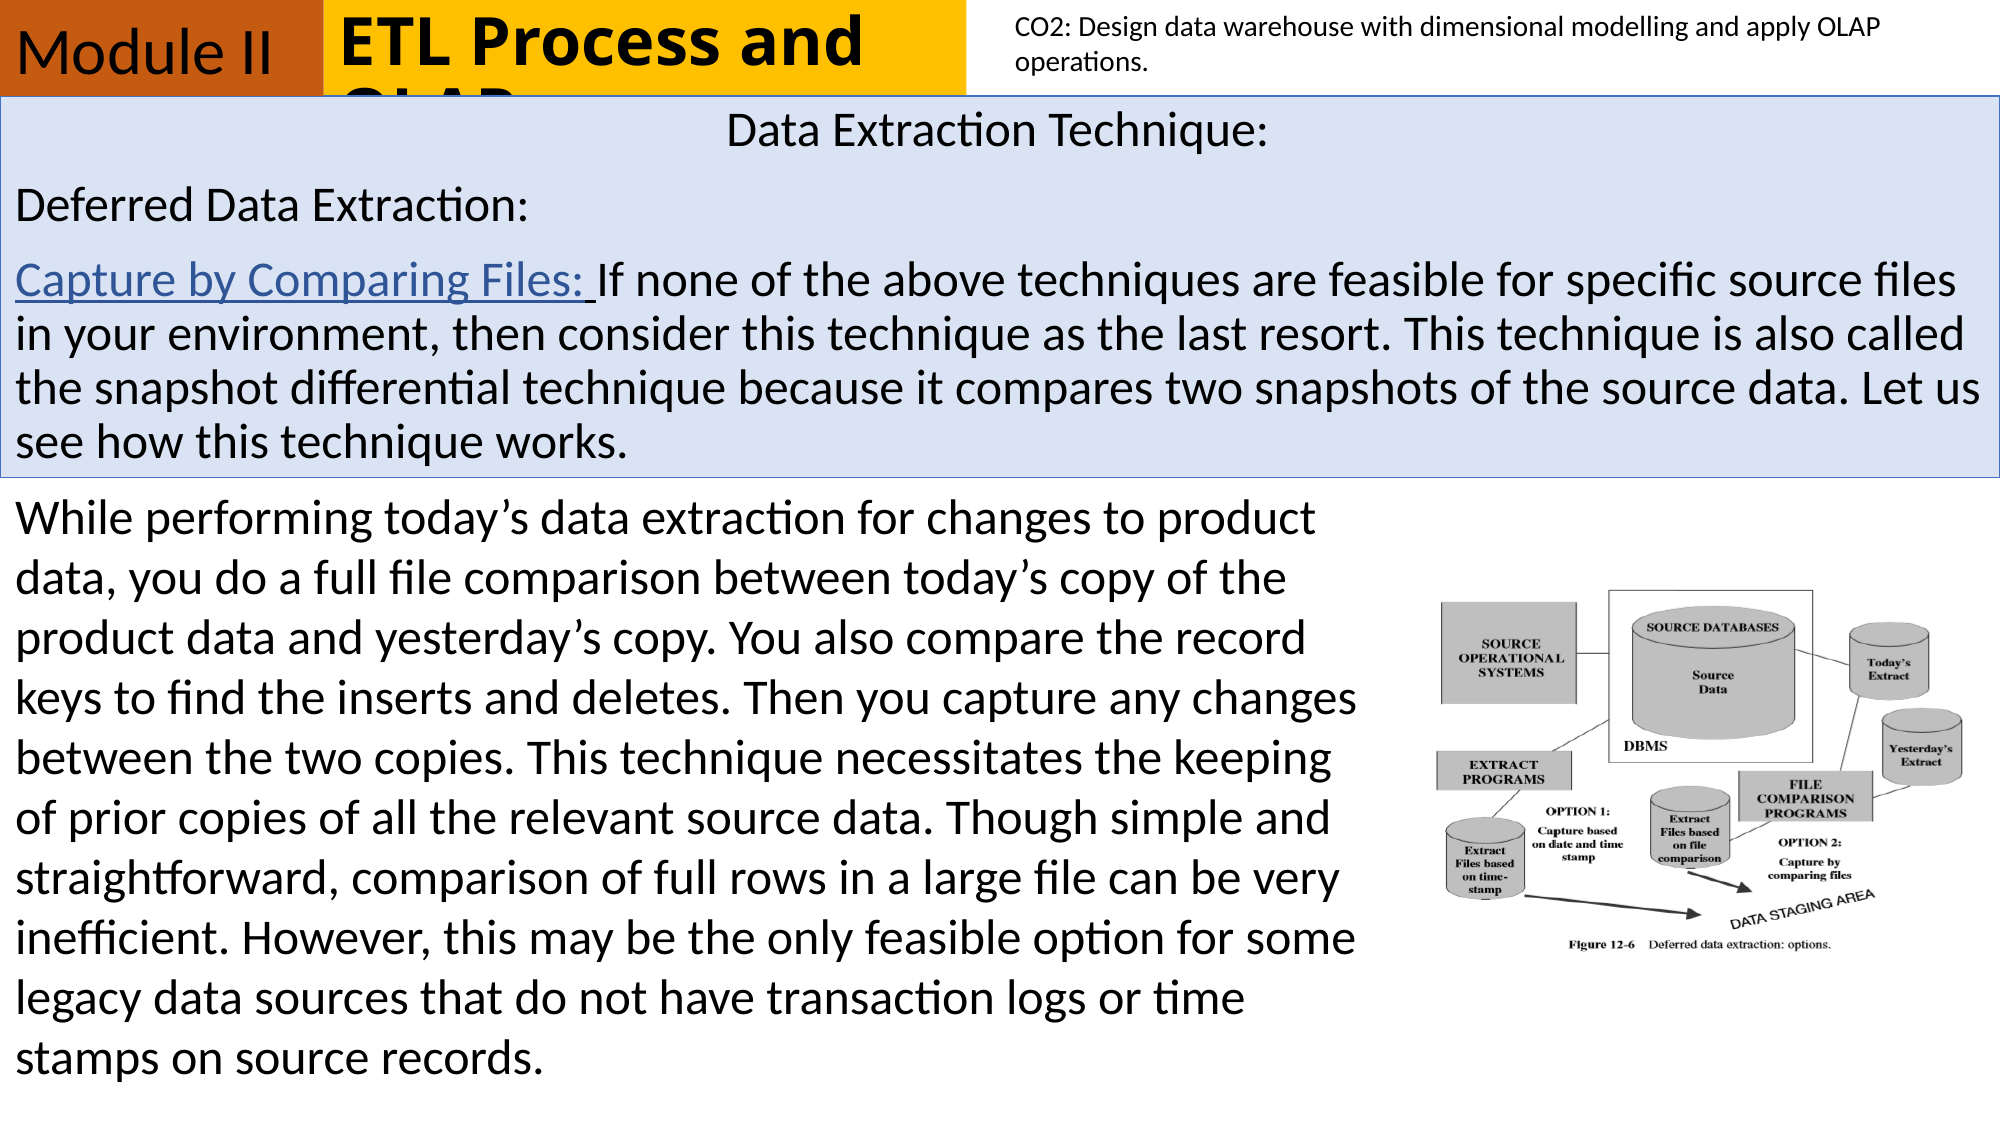

Module II
# ETL Process and OLAP:
CO2: Design data warehouse with dimensional modelling and apply OLAP operations.
Data Extraction Technique:
Deferred Data Extraction:
Capture by Comparing Files: If none of the above techniques are feasible for specific source files in your environment, then consider this technique as the last resort. This technique is also called the snapshot differential technique because it compares two snapshots of the source data. Let us see how this technique works.
While performing today’s data extraction for changes to product data, you do a full file comparison between today’s copy of the product data and yesterday’s copy. You also compare the record keys to find the inserts and deletes. Then you capture any changes between the two copies. This technique necessitates the keeping of prior copies of all the relevant source data. Though simple and straightforward, comparison of full rows in a large file can be very inefficient. However, this may be the only feasible option for some legacy data sources that do not have transaction logs or time stamps on source records.